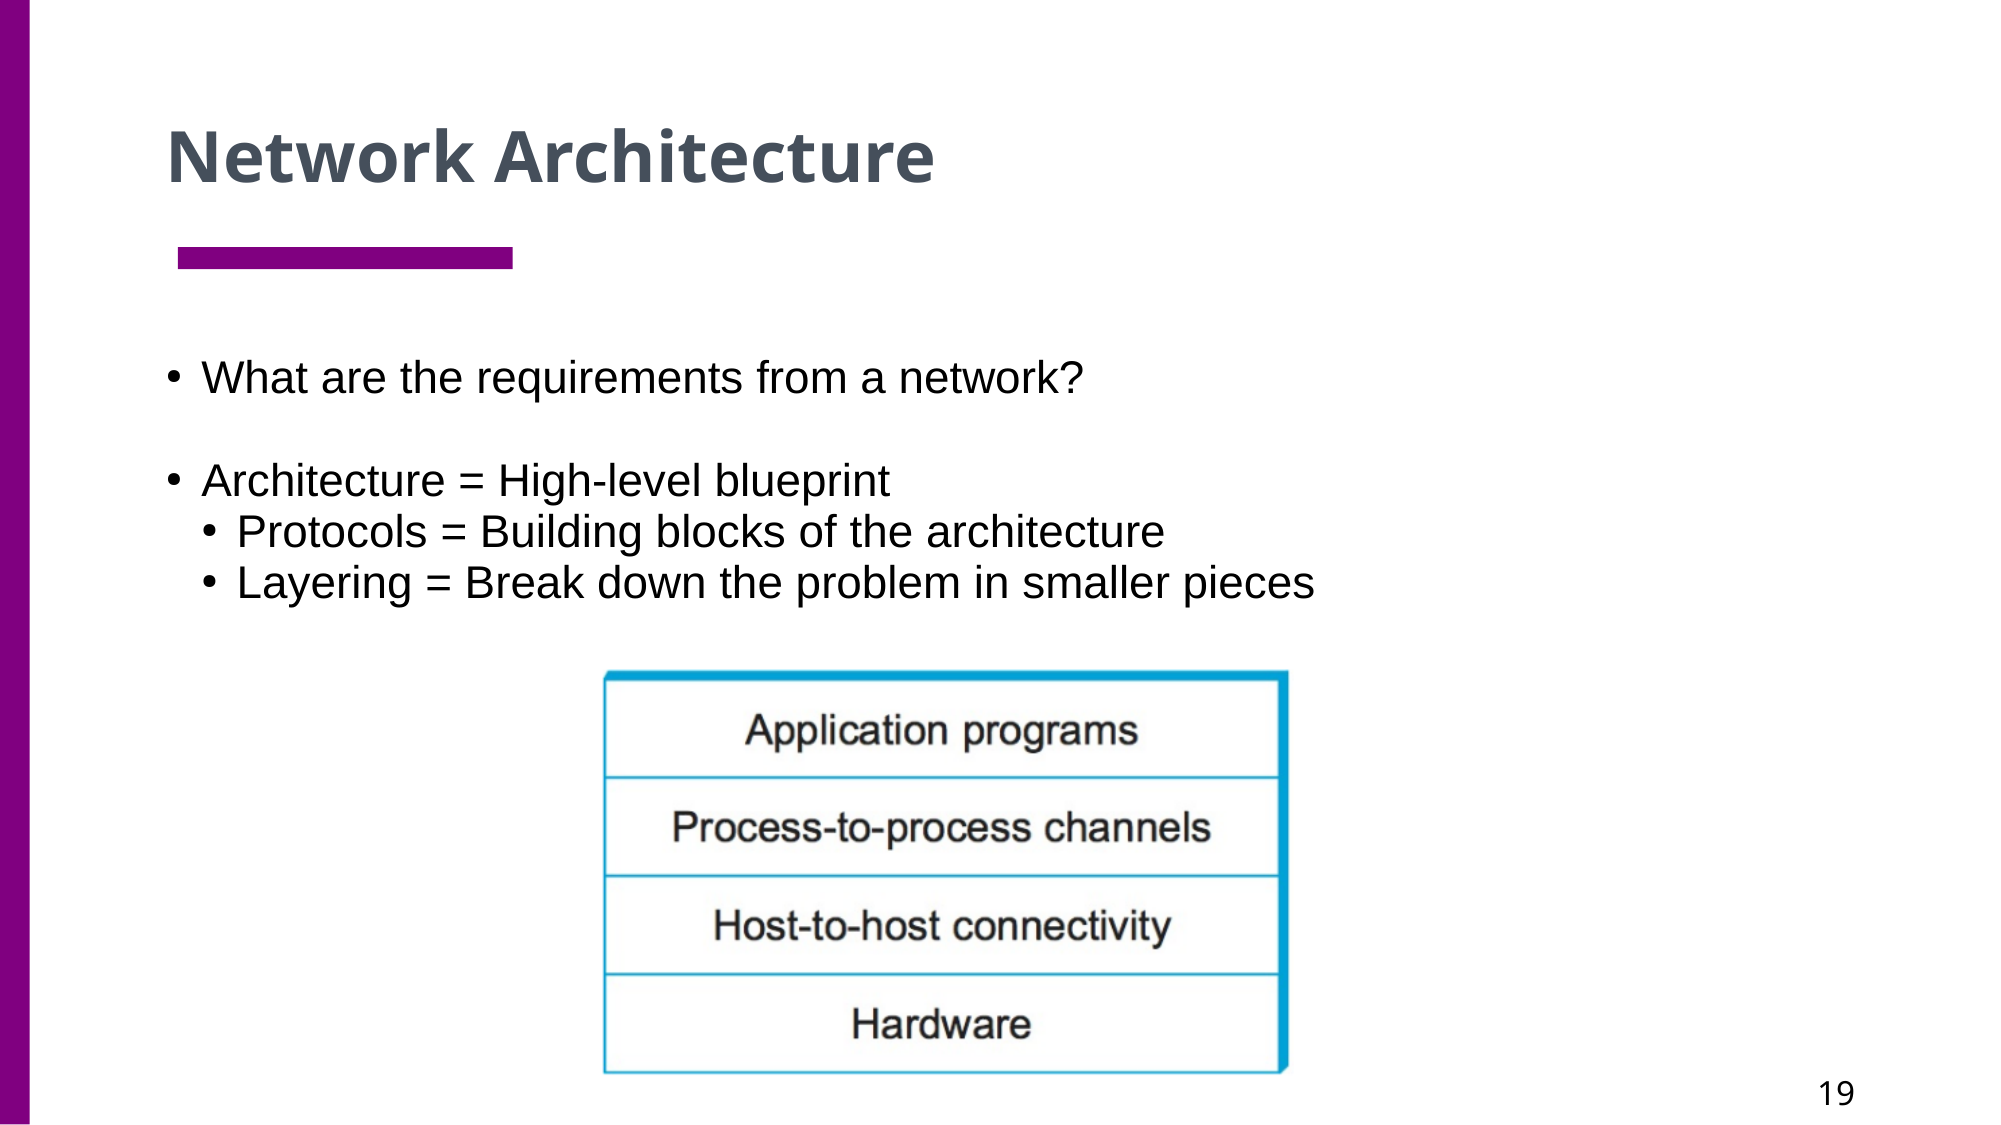

Network Architecture
What are the requirements from a network?
Architecture = High-level blueprint
Protocols = Building blocks of the architecture
Layering = Break down the problem in smaller pieces